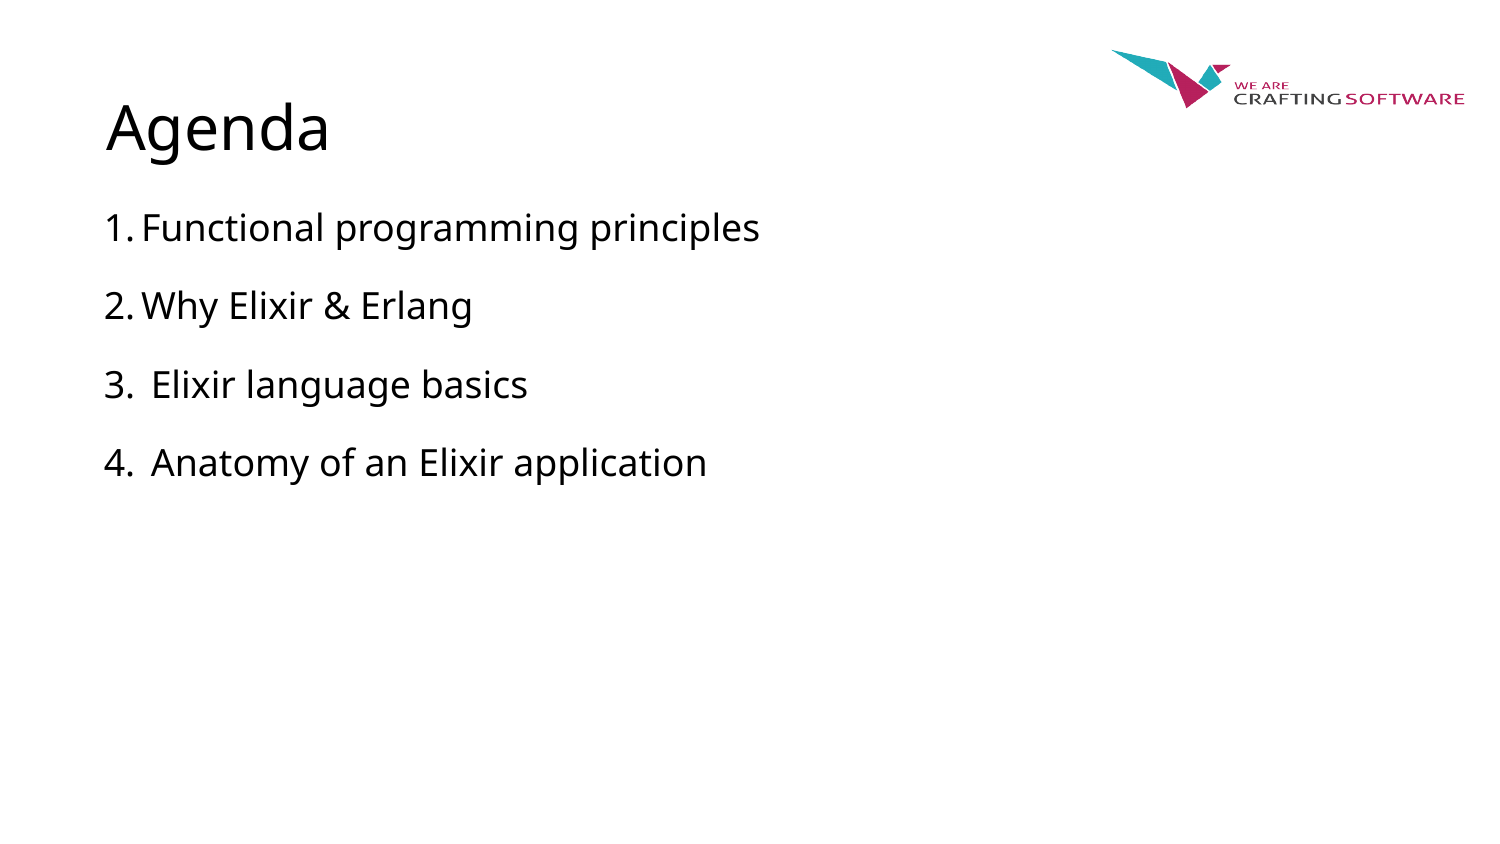

# Agenda
Functional programming principles
Why Elixir & Erlang
 Elixir language basics
 Anatomy of an Elixir application